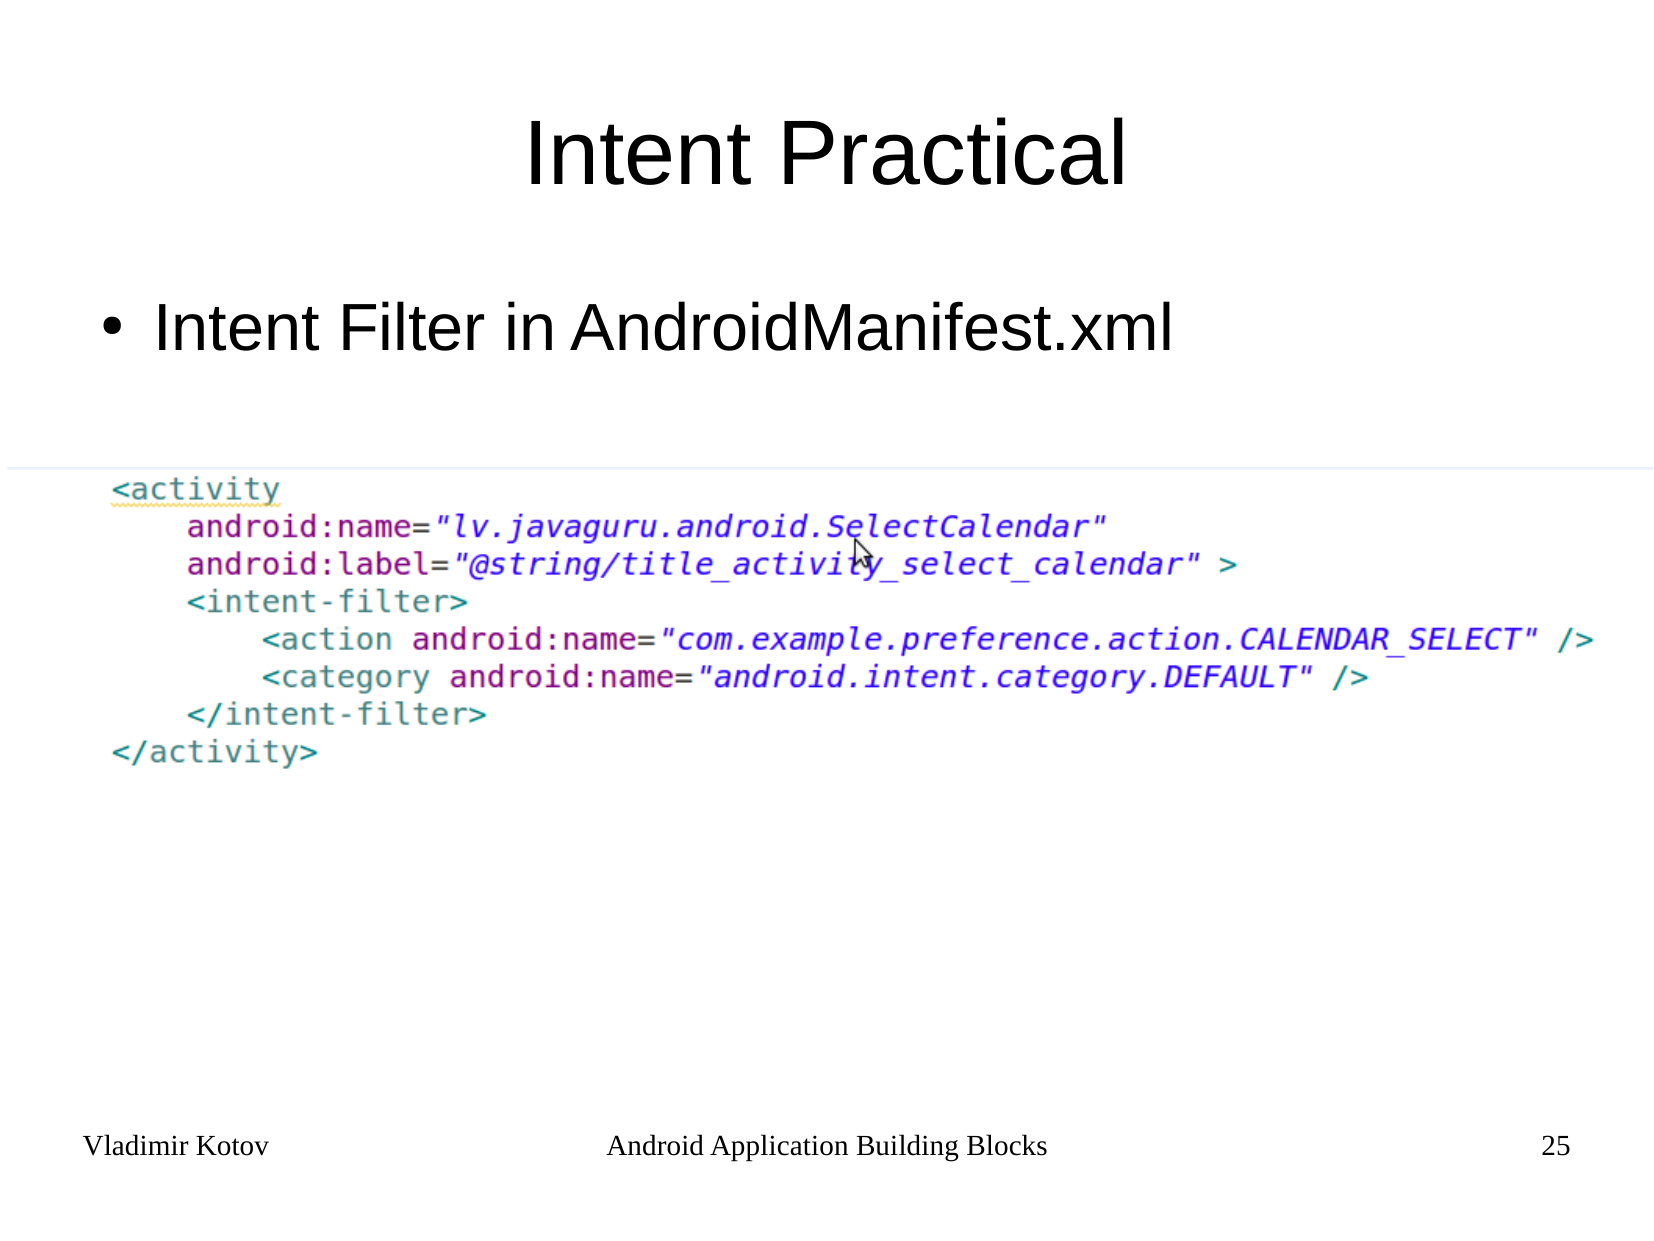

# Intent Practical
Intent Filter in AndroidManifest.xml
Vladimir Kotov
Android Application Building Blocks
25